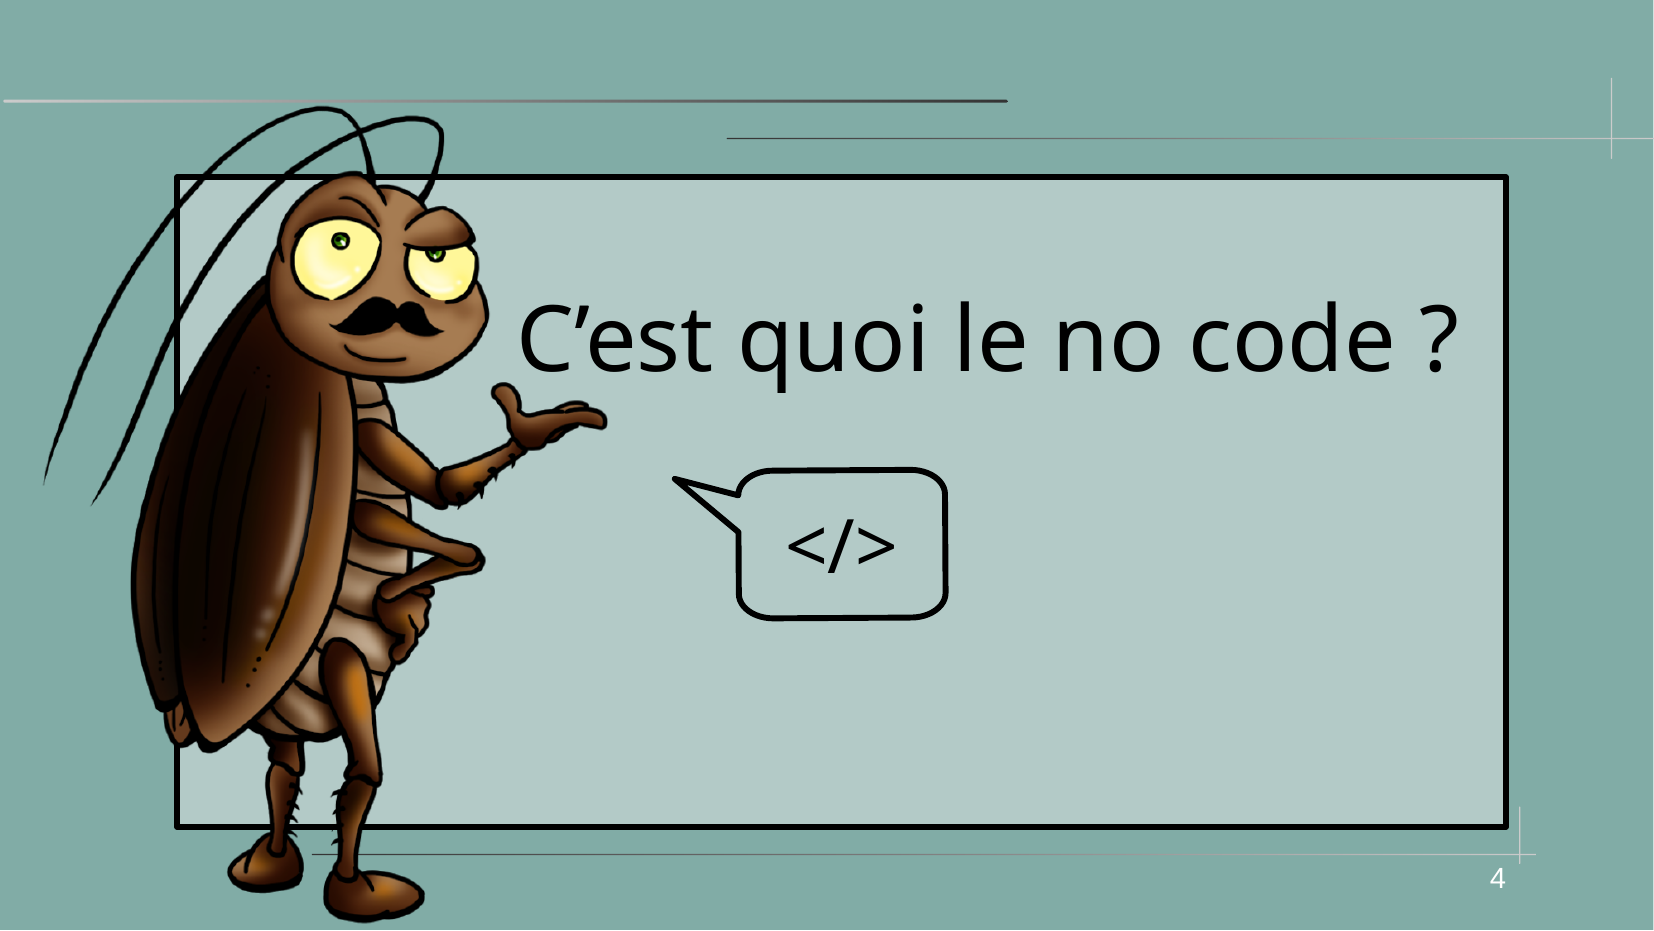

C’est quoi le no code ?
</>
4